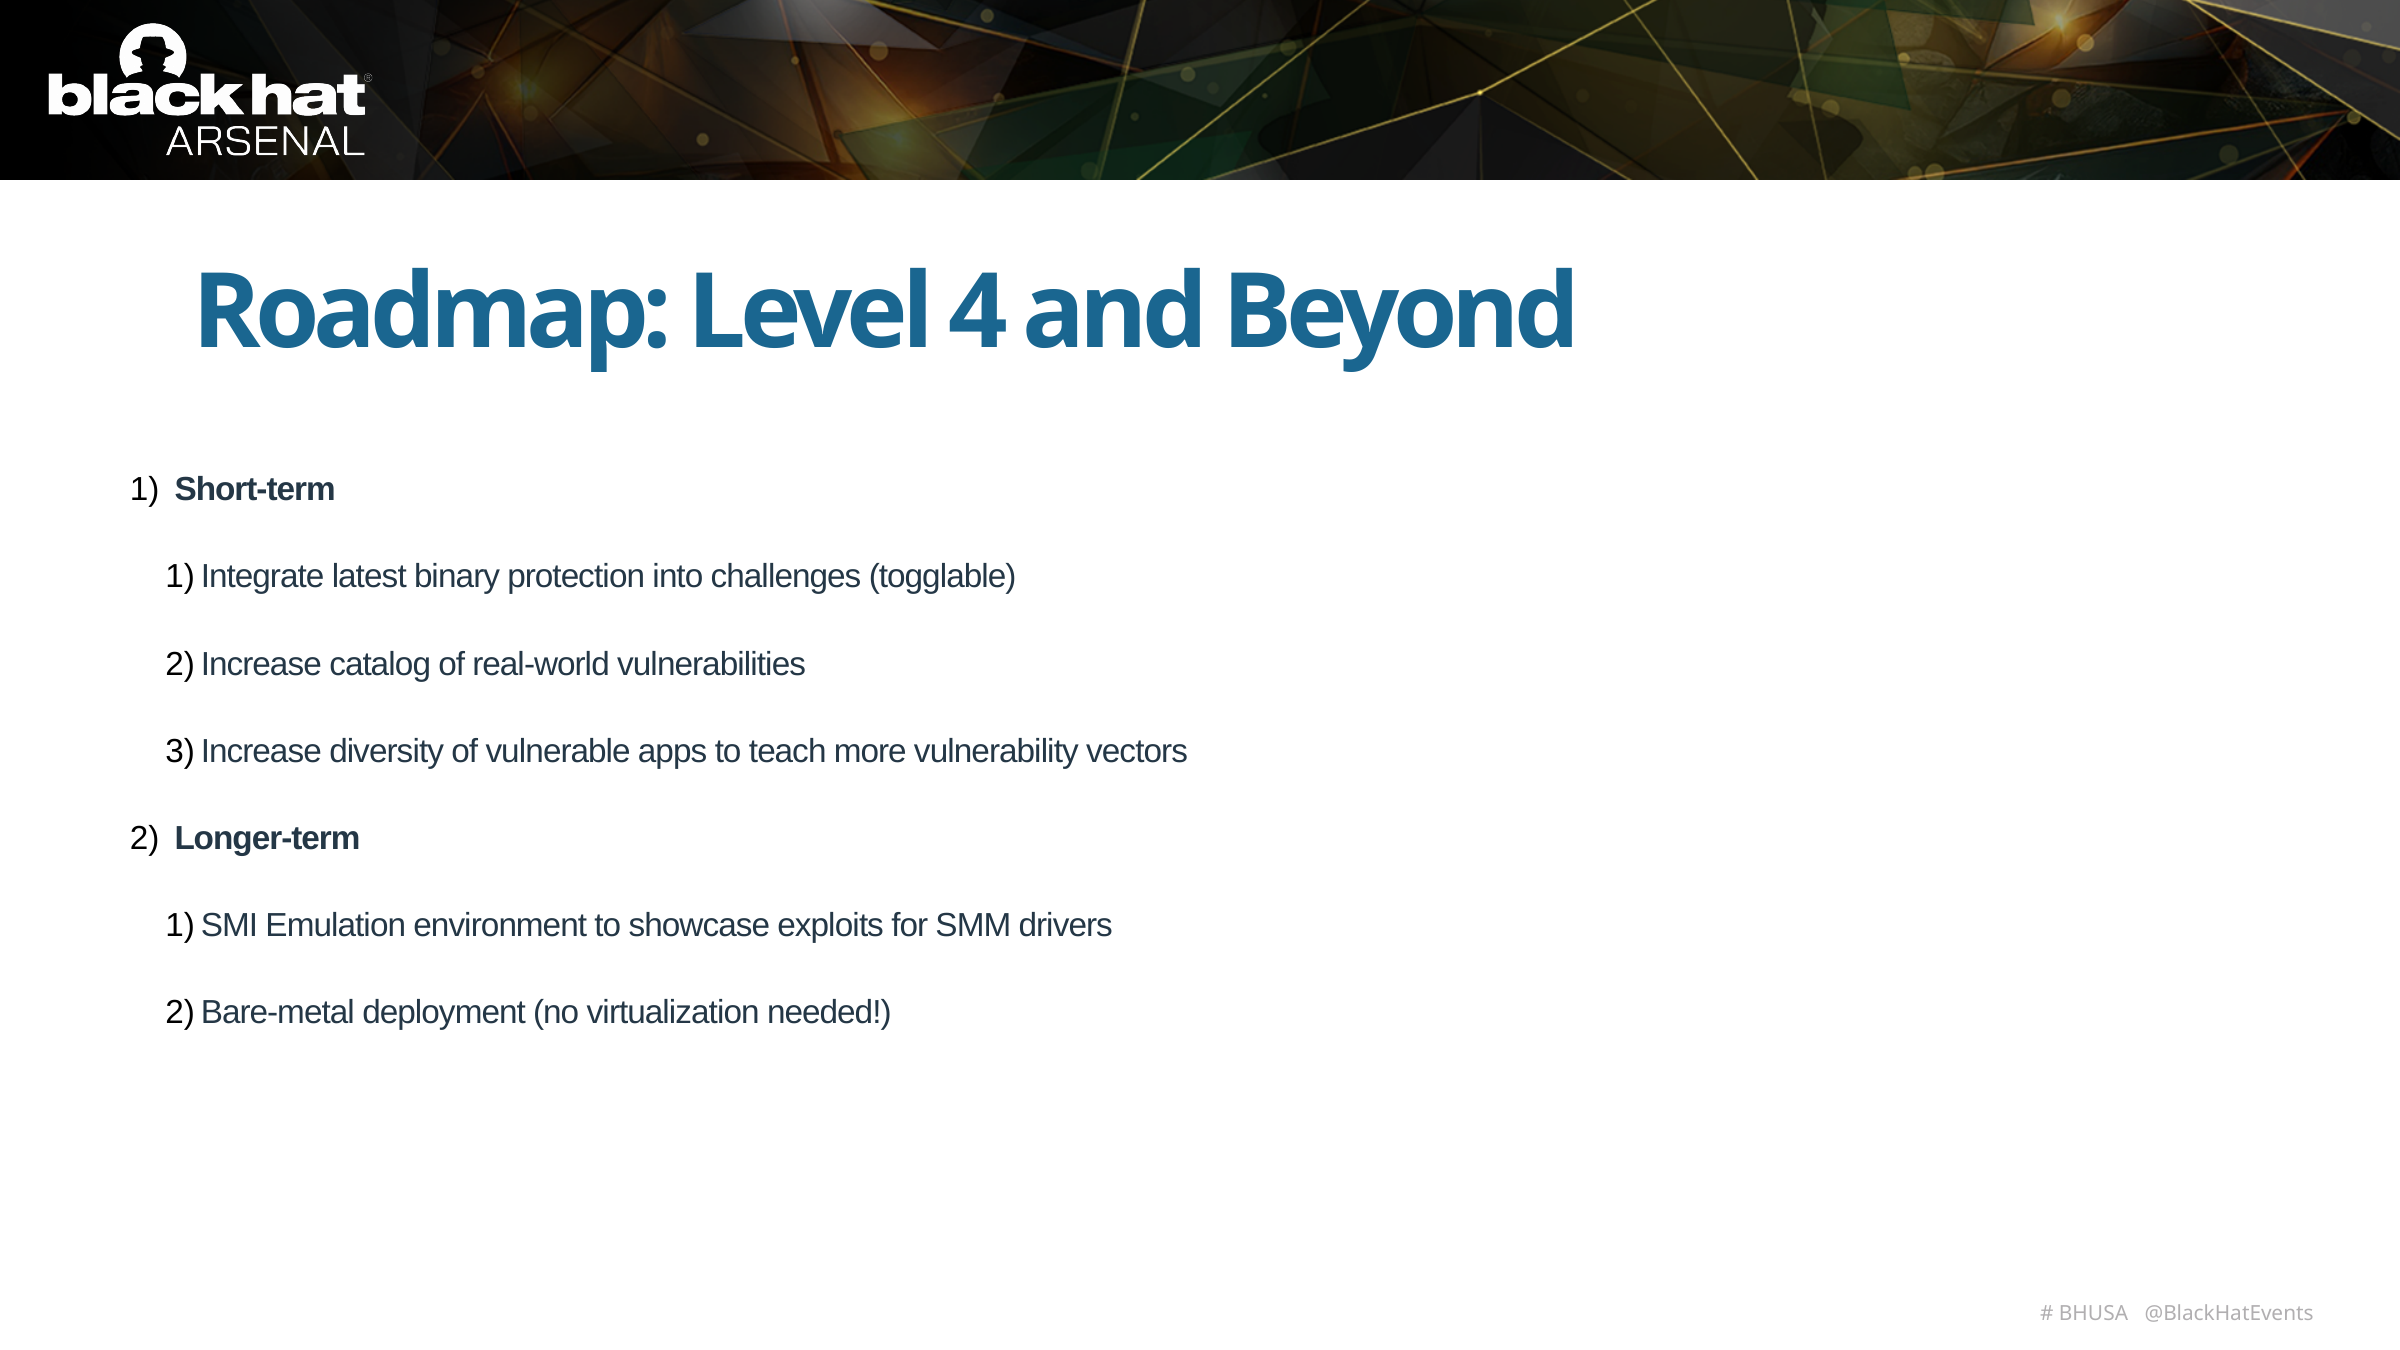

Roadmap: Level 4 and Beyond
 Short-term
Integrate latest binary protection into challenges (togglable)
Increase catalog of real-world vulnerabilities
Increase diversity of vulnerable apps to teach more vulnerability vectors
 Longer-term
SMI Emulation environment to showcase exploits for SMM drivers
Bare-metal deployment (no virtualization needed!)